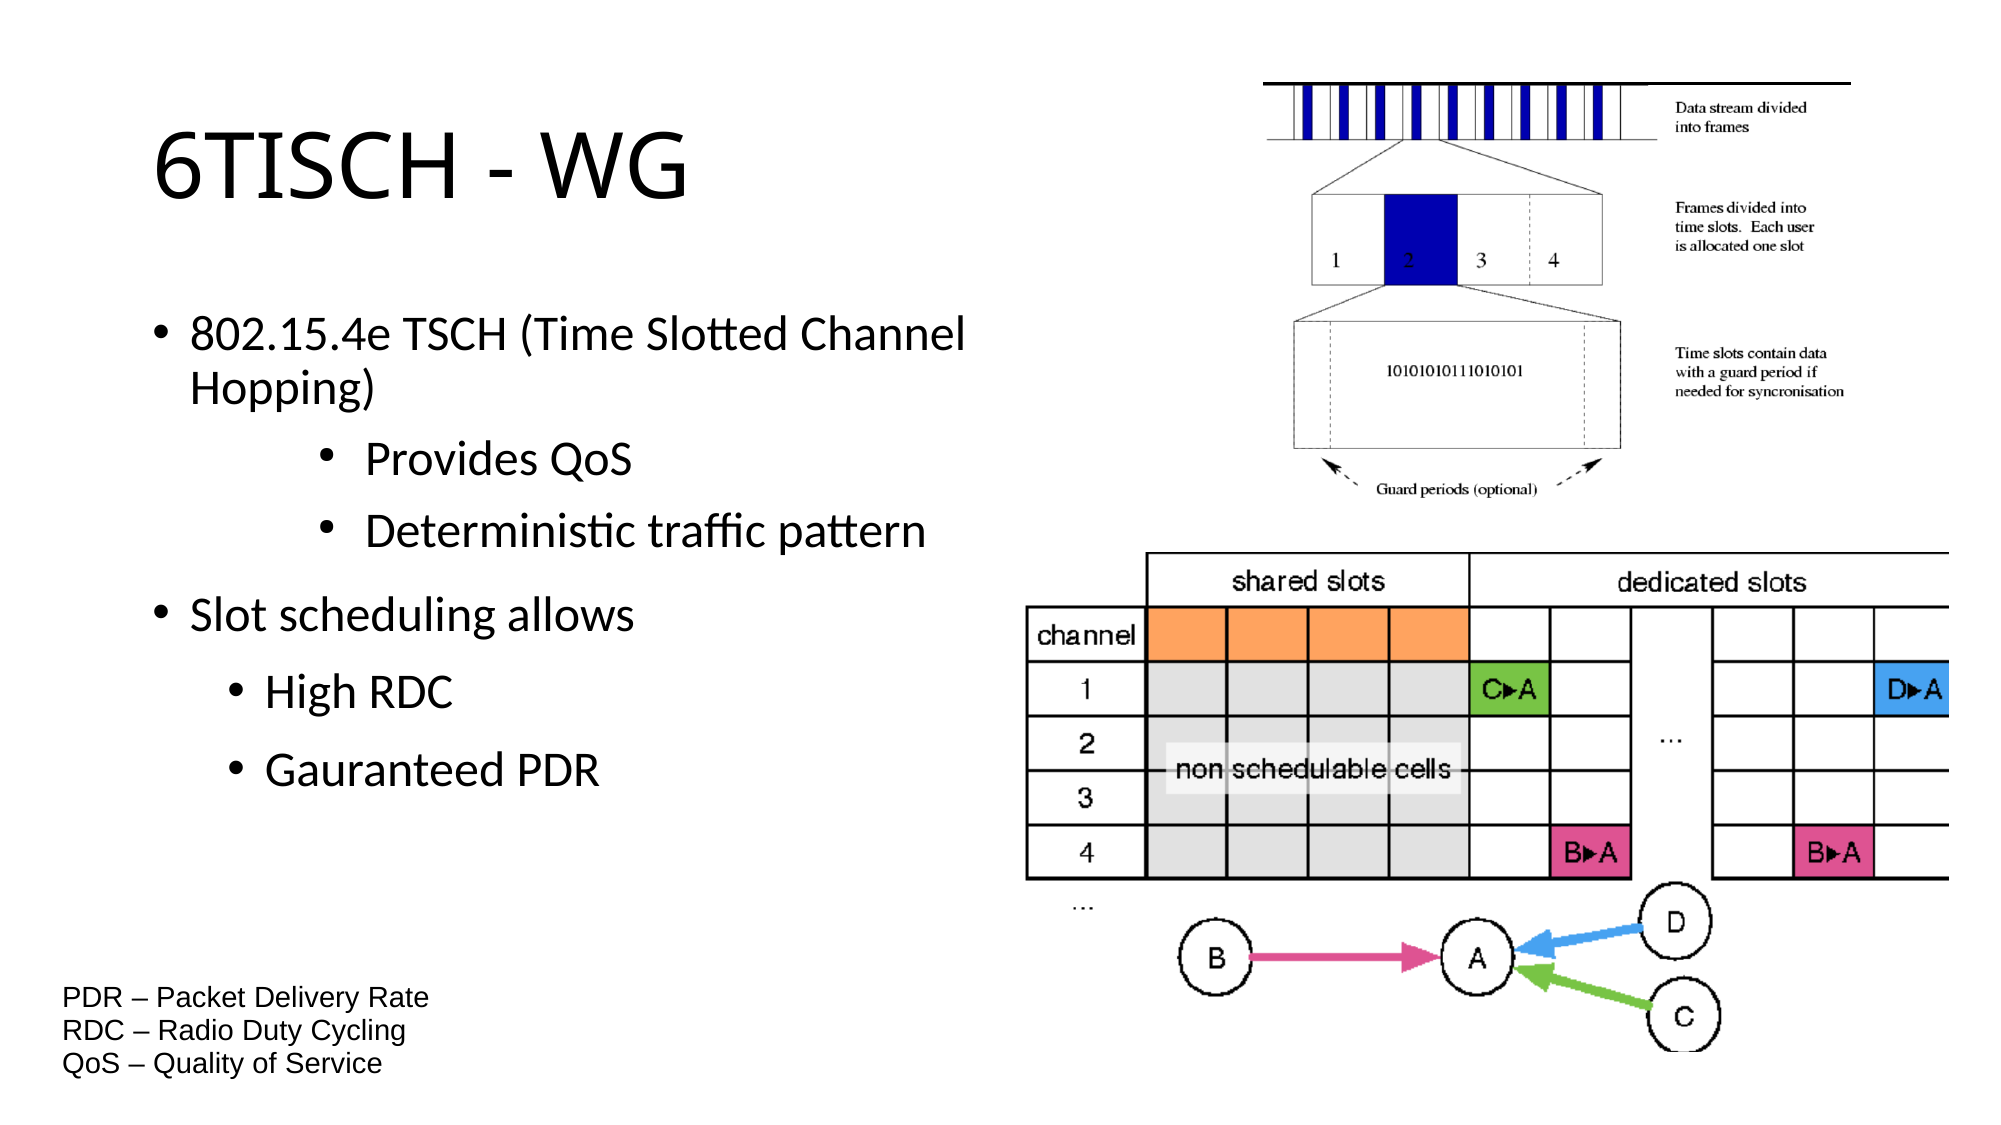

# 6TISCH - WG
802.15.4e TSCH (Time Slotted Channel Hopping)
Provides QoS
Deterministic traffic pattern
Slot scheduling allows
High RDC
Gauranteed PDR
PDR – Packet Delivery Rate
RDC – Radio Duty Cycling
QoS – Quality of Service